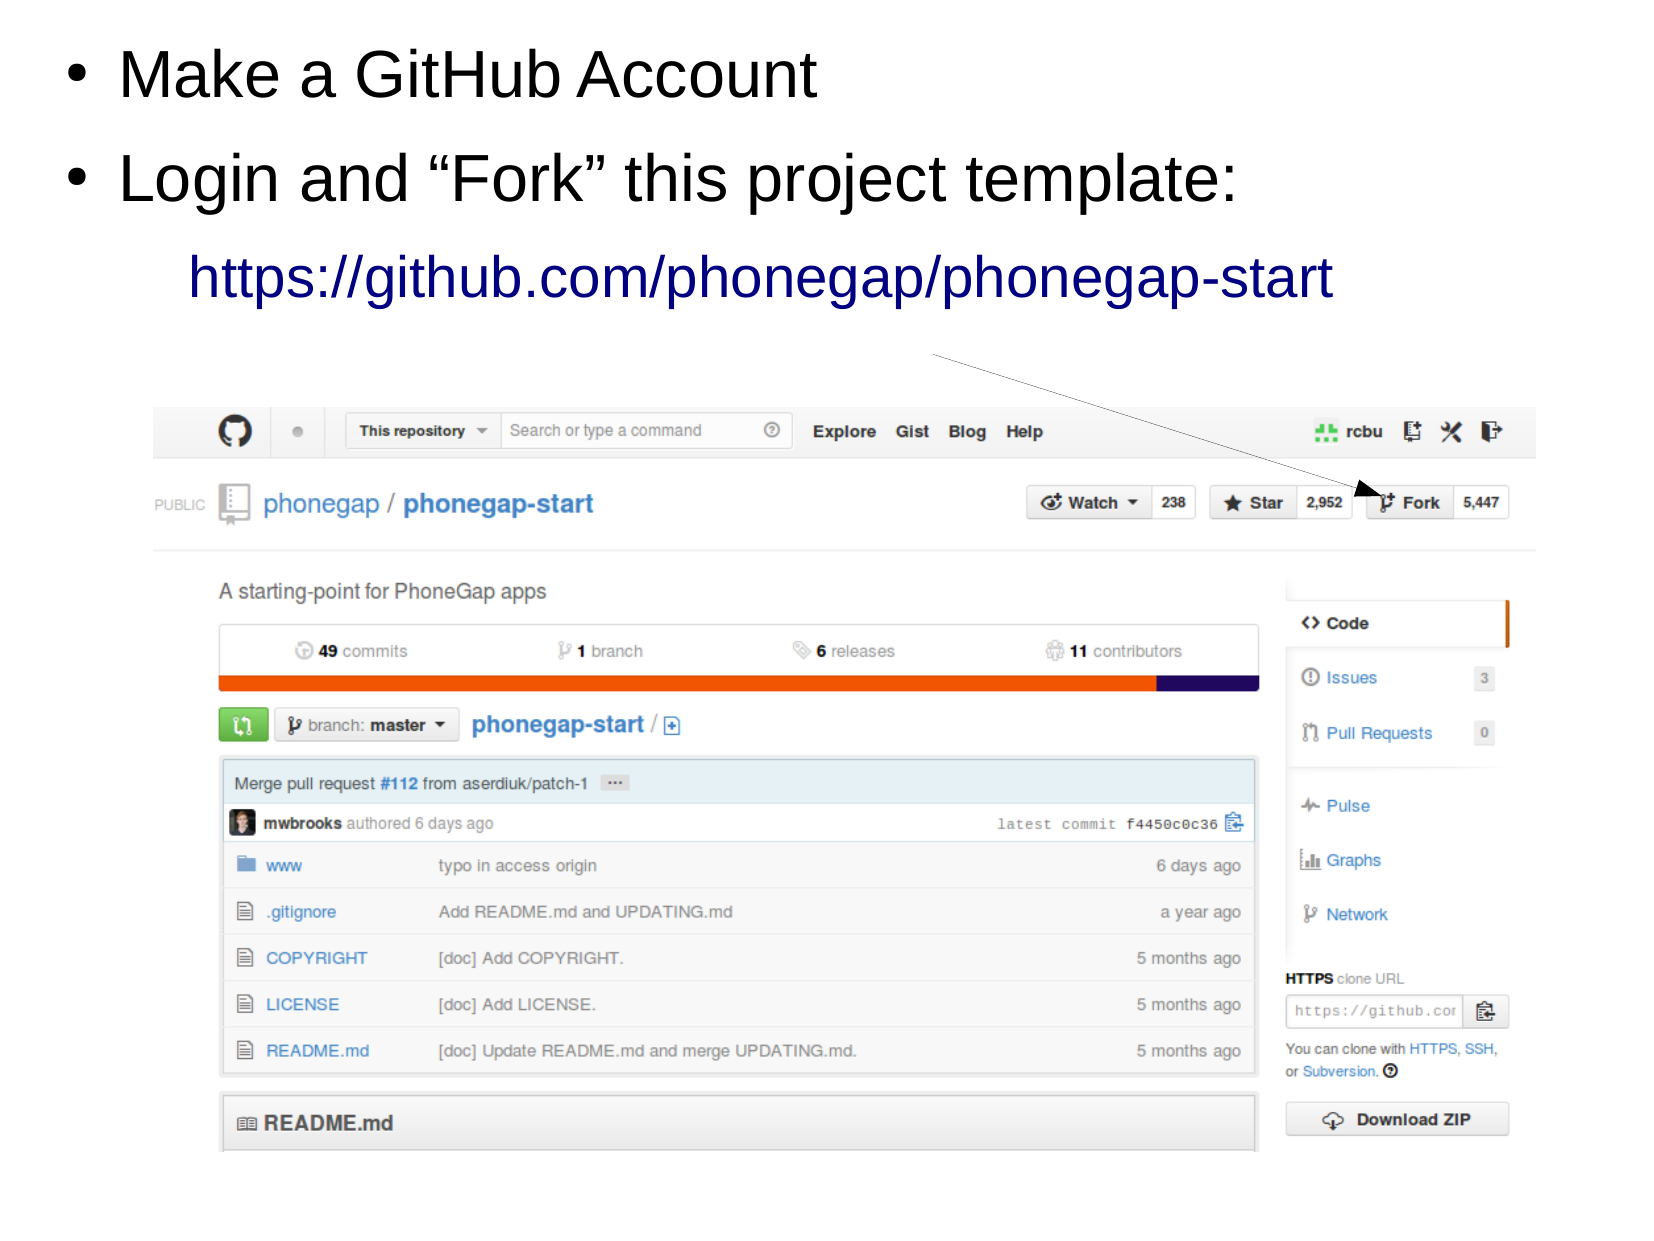

# Make a GitHub Account
Login and “Fork” this project template:
https://github.com/phonegap/phonegap-start